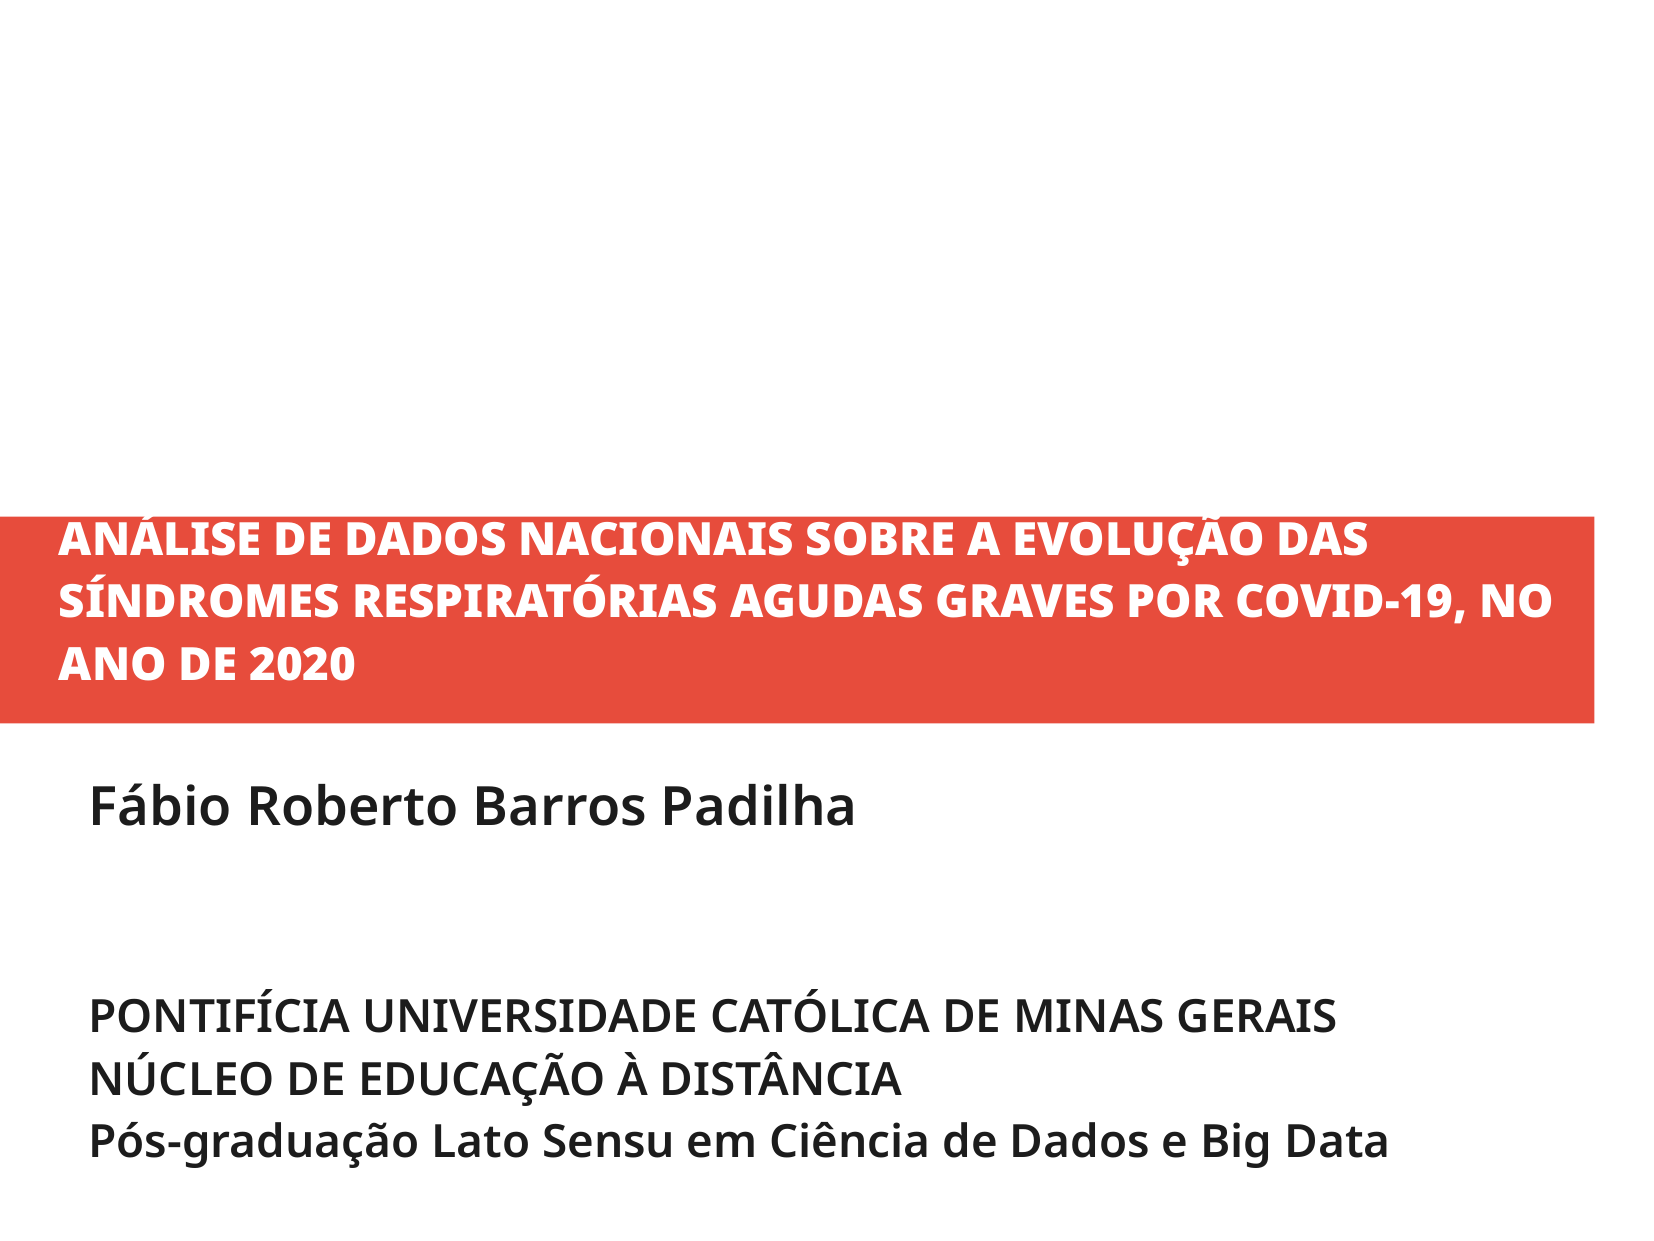

# ANÁLISE DE DADOS NACIONAIS SOBRE A EVOLUÇÃO DAS SÍNDROMES RESPIRATÓRIAS AGUDAS GRAVES POR COVID-19, NO ANO DE 2020
Fábio Roberto Barros Padilha
PONTIFÍCIA UNIVERSIDADE CATÓLICA DE MINAS GERAIS
NÚCLEO DE EDUCAÇÃO À DISTÂNCIA
Pós-graduação Lato Sensu em Ciência de Dados e Big Data